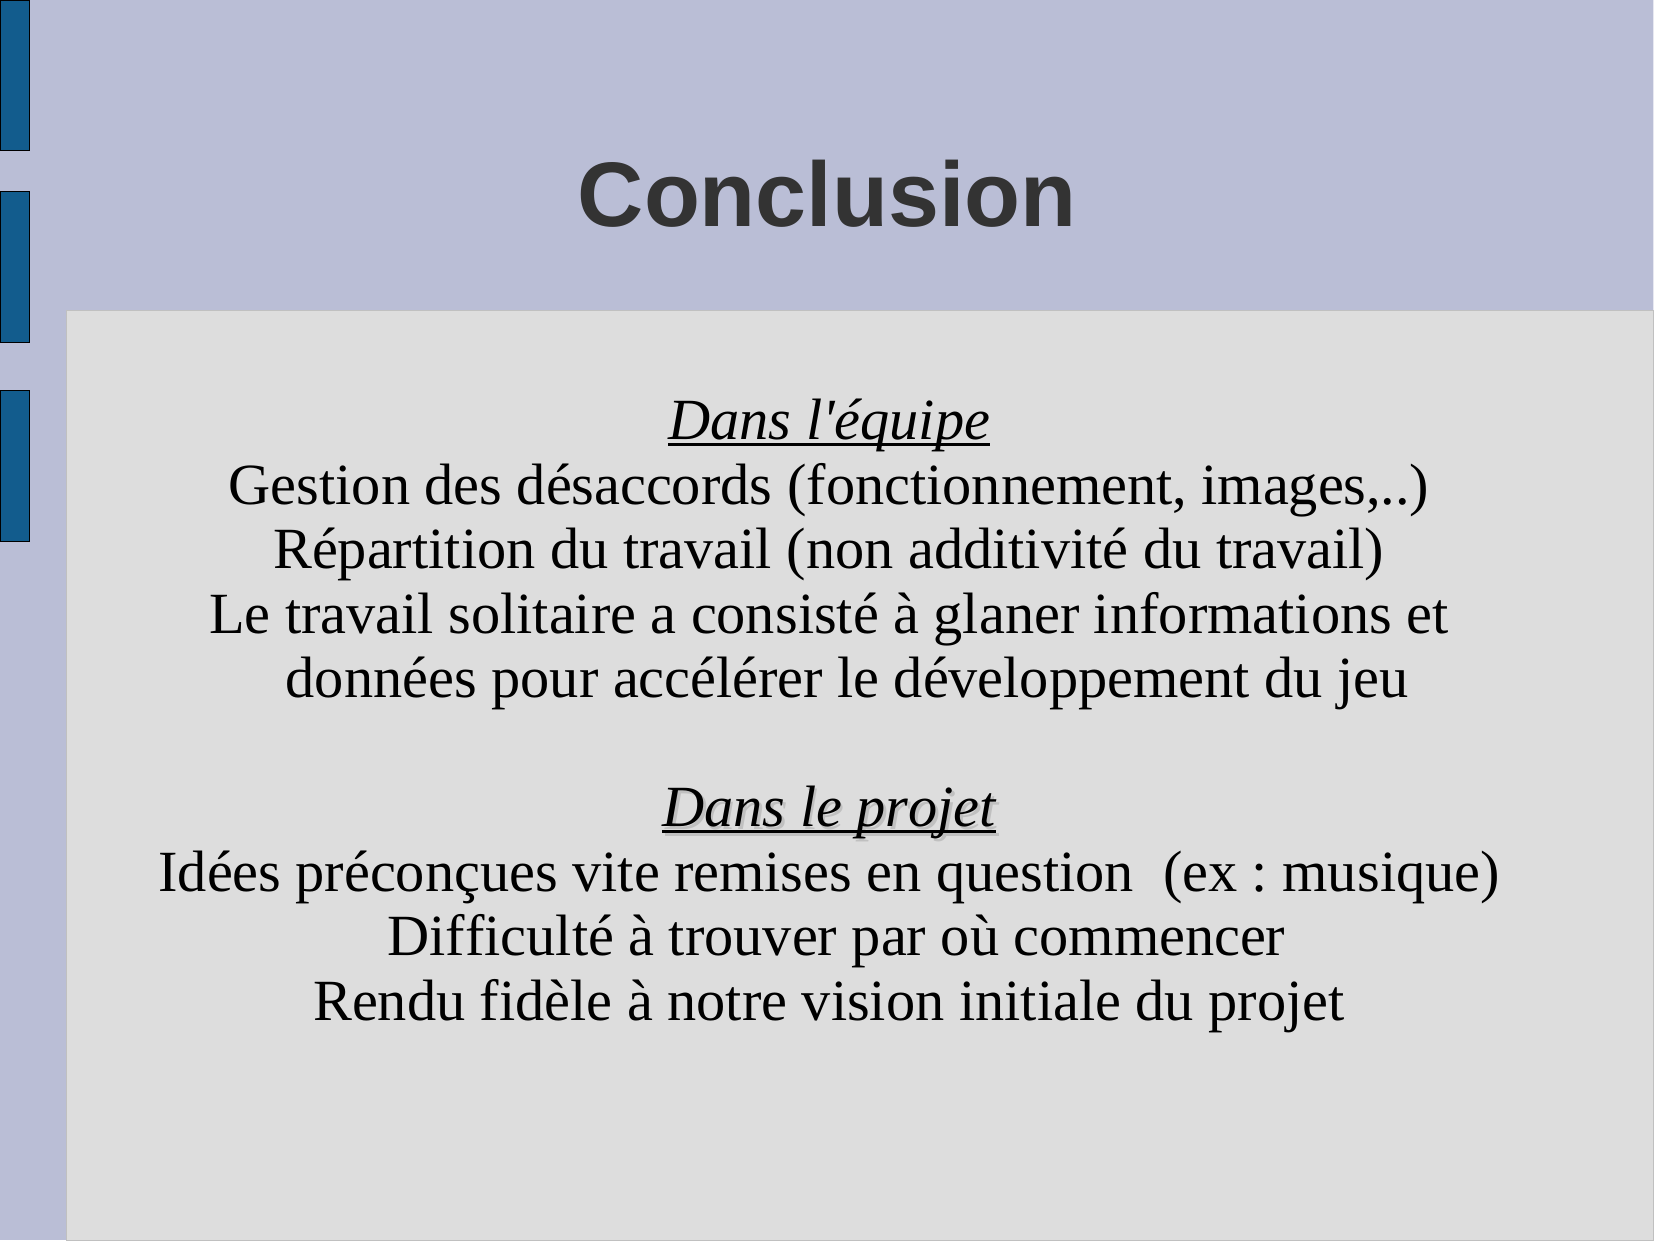

# Conclusion
Dans l'équipe
Gestion des désaccords (fonctionnement, images,..)
Répartition du travail (non additivité du travail)
Le travail solitaire a consisté à glaner informations et données pour accélérer le développement du jeu
Dans le projet
Idées préconçues vite remises en question (ex : musique)
 Difficulté à trouver par où commencer
Rendu fidèle à notre vision initiale du projet